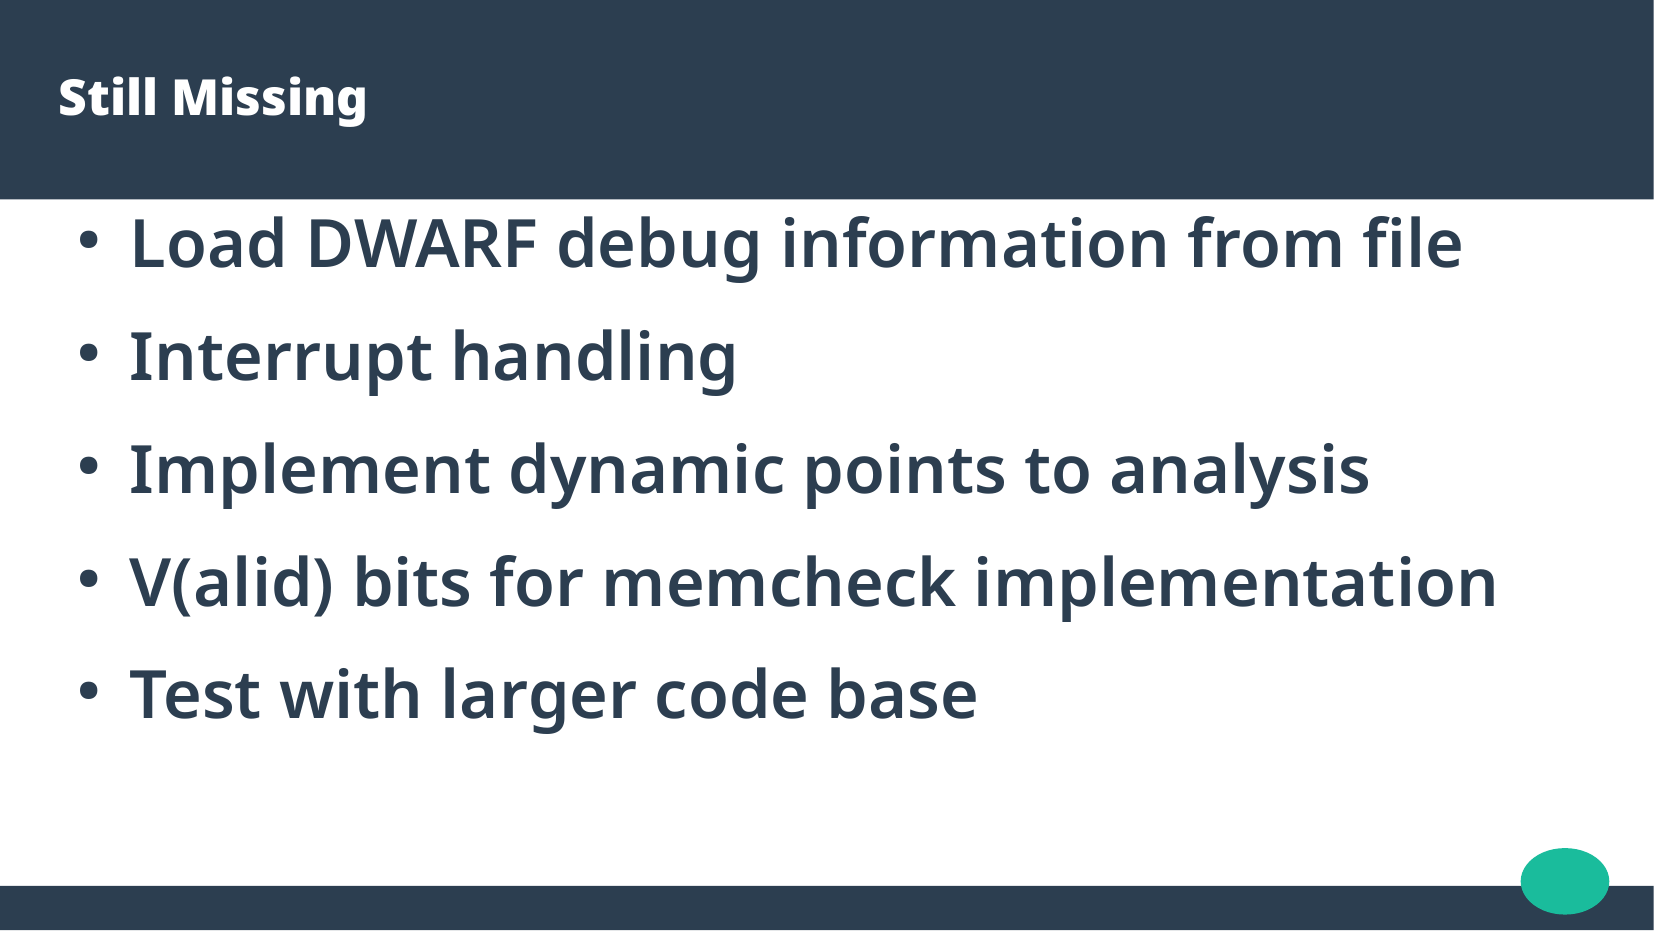

# Still Missing
Load DWARF debug information from file
Interrupt handling
Implement dynamic points to analysis
V(alid) bits for memcheck implementation
Test with larger code base